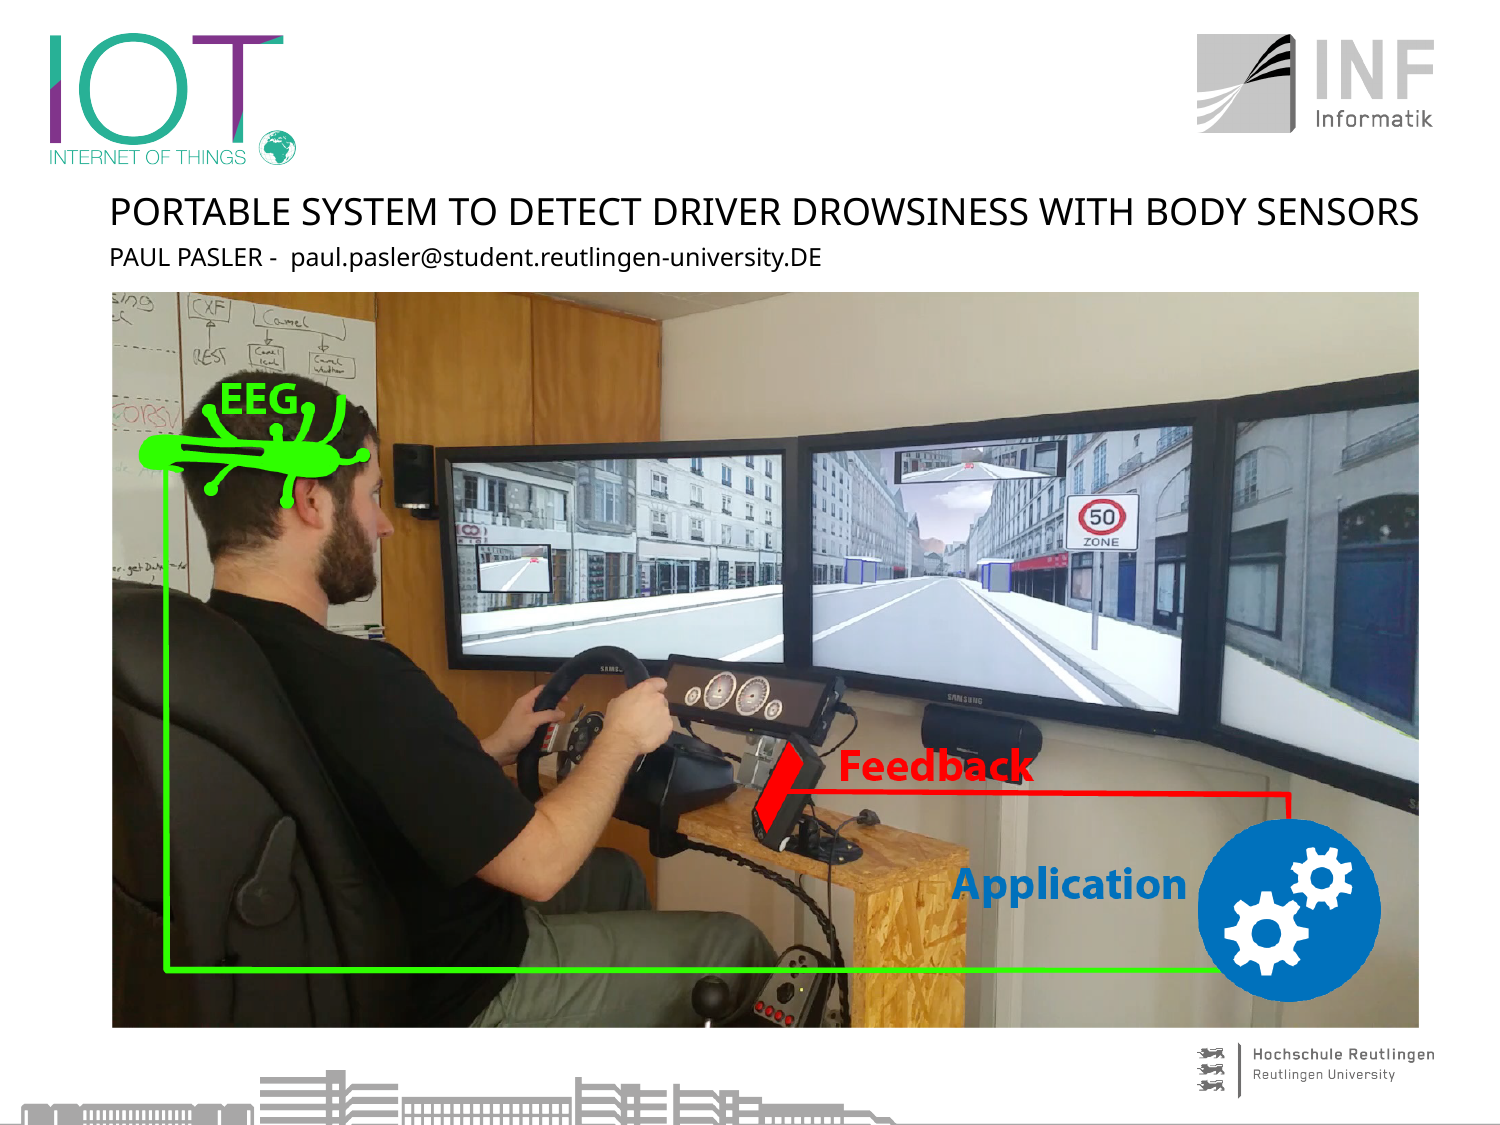

PORTABLE SYSTEM TO DETECT DRIVER DROWSINESS WITH BODY SENSORS
PAUL PASLER - paul.pasler@student.reutlingen-university.DE